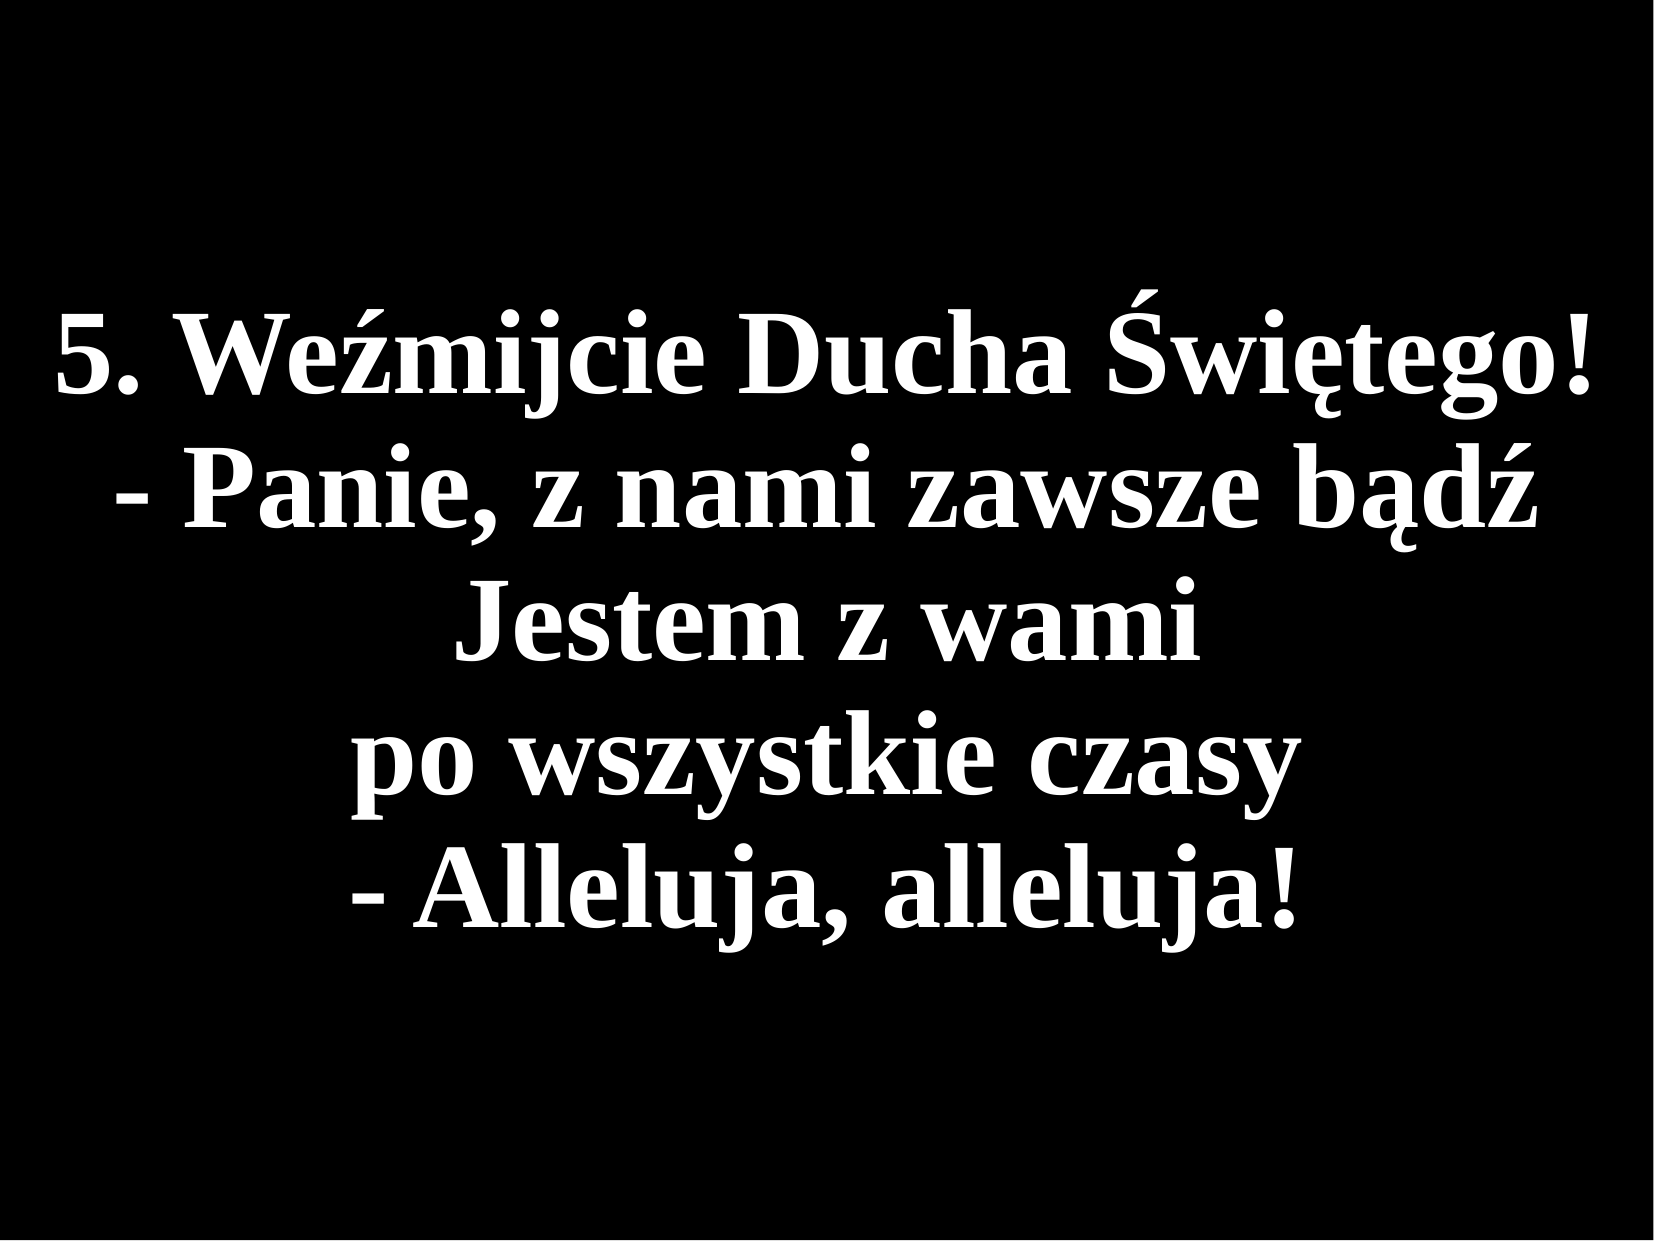

# 5. Weźmijcie Ducha Świętego! - Panie, z nami zawsze bądź Jestem z wami po wszystkie czasy - Alleluja, alleluja!